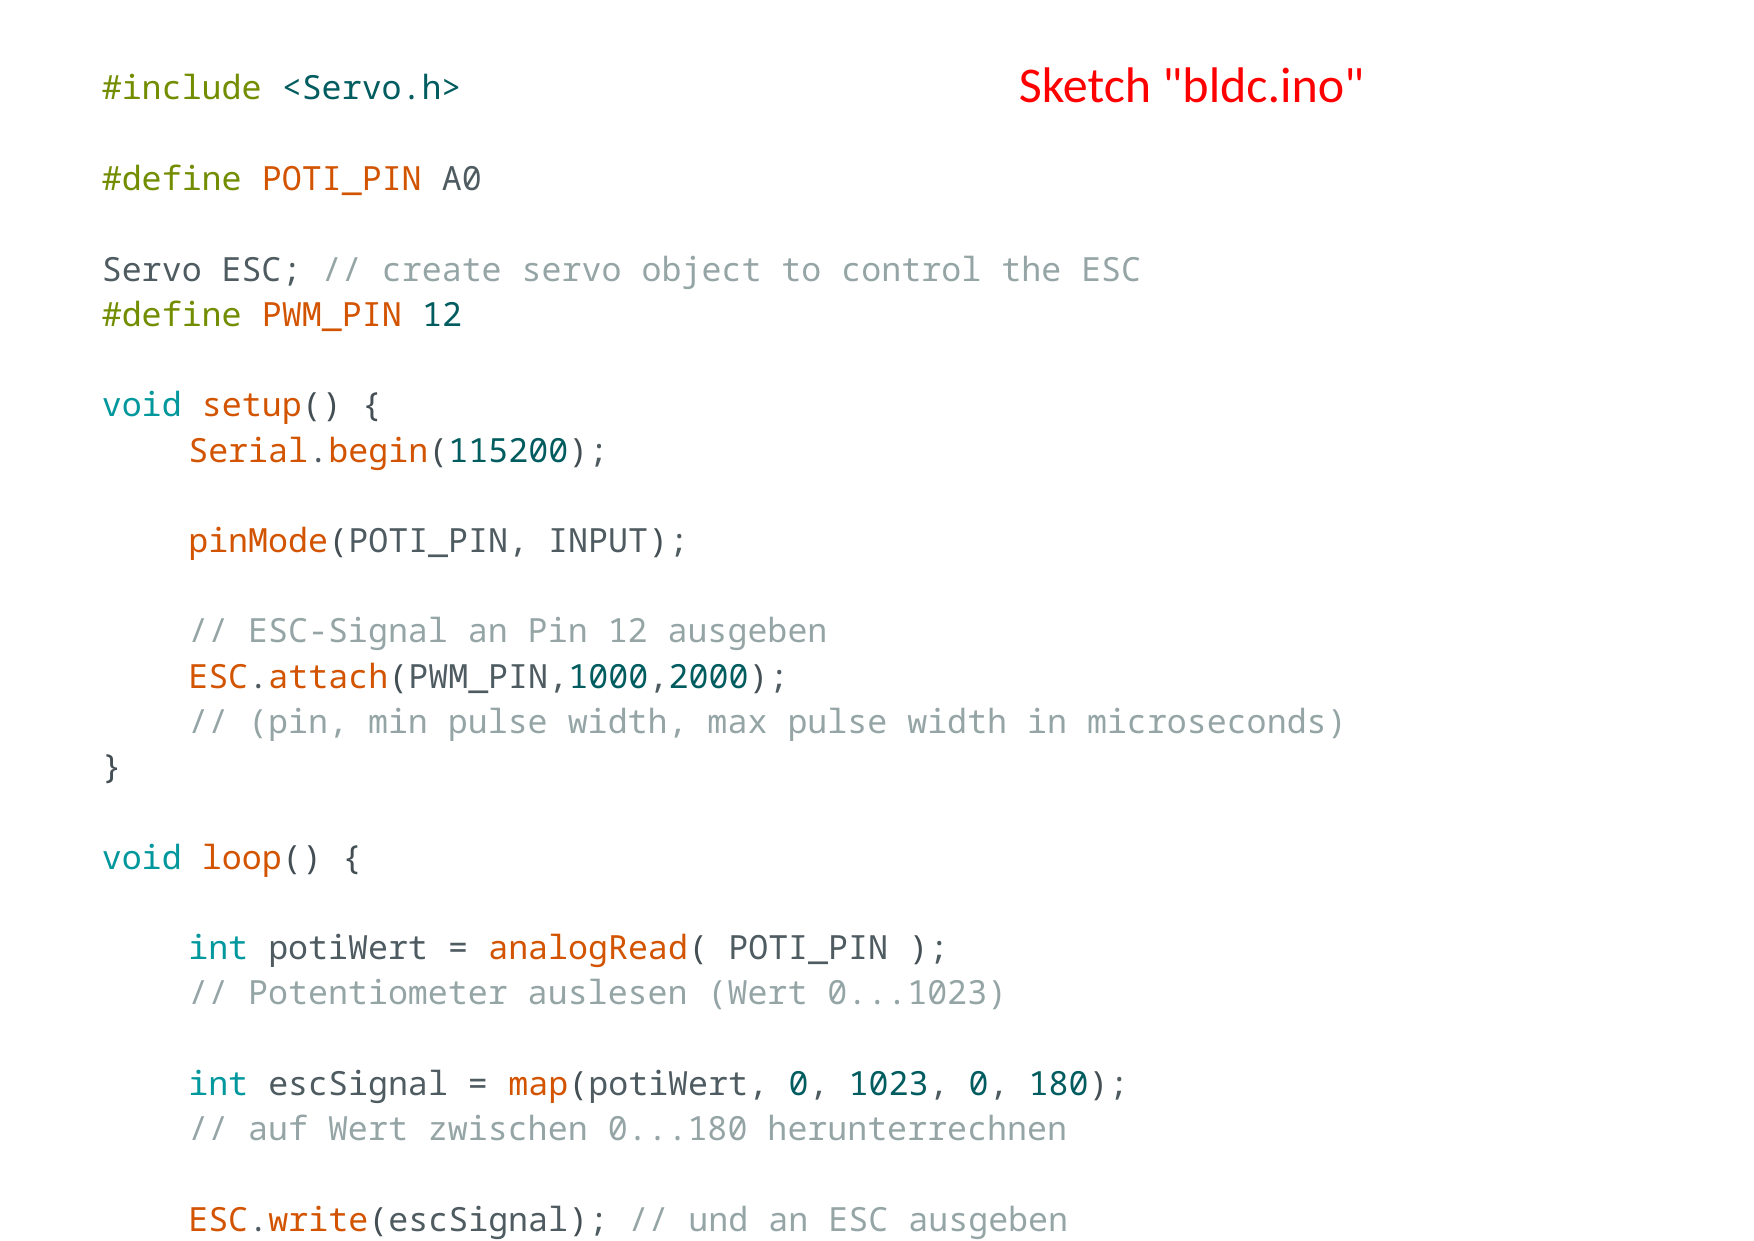

#include <Servo.h>
#define POTI_PIN A0
Servo ESC; // create servo object to control the ESC
#define PWM_PIN 12
void setup() {
	Serial.begin(115200);
	pinMode(POTI_PIN, INPUT);
	// ESC-Signal an Pin 12 ausgeben
	ESC.attach(PWM_PIN,1000,2000);
	// (pin, min pulse width, max pulse width in microseconds)
}
void loop() {
	int potiWert = analogRead( POTI_PIN );
	// Potentiometer auslesen (Wert 0...1023)
	int escSignal = map(potiWert, 0, 1023, 0, 180);
	// auf Wert zwischen 0...180 herunterrechnen
	ESC.write(escSignal); // und an ESC ausgeben
	Serial.println("Signal: " + String( escSignal ));
}
Sketch "bldc.ino"